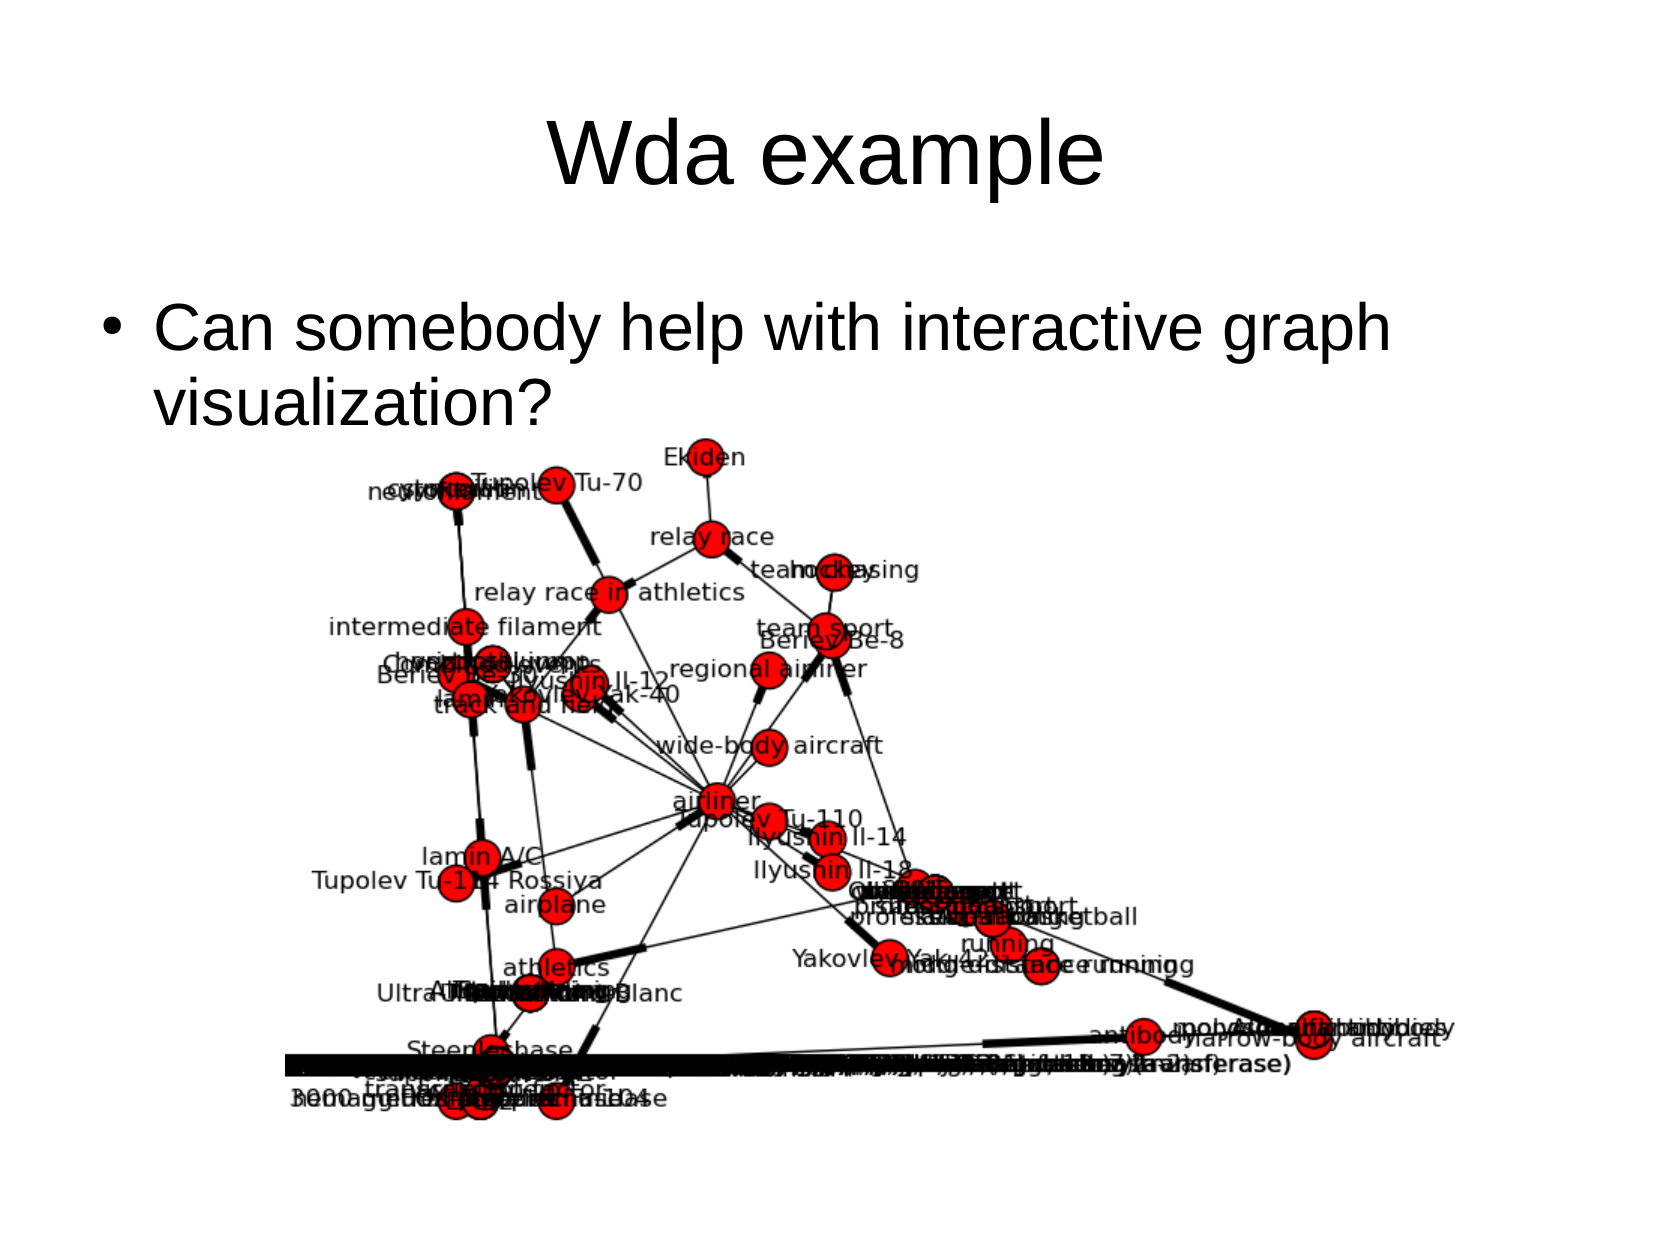

# Wda example
Can somebody help with interactive graph visualization?